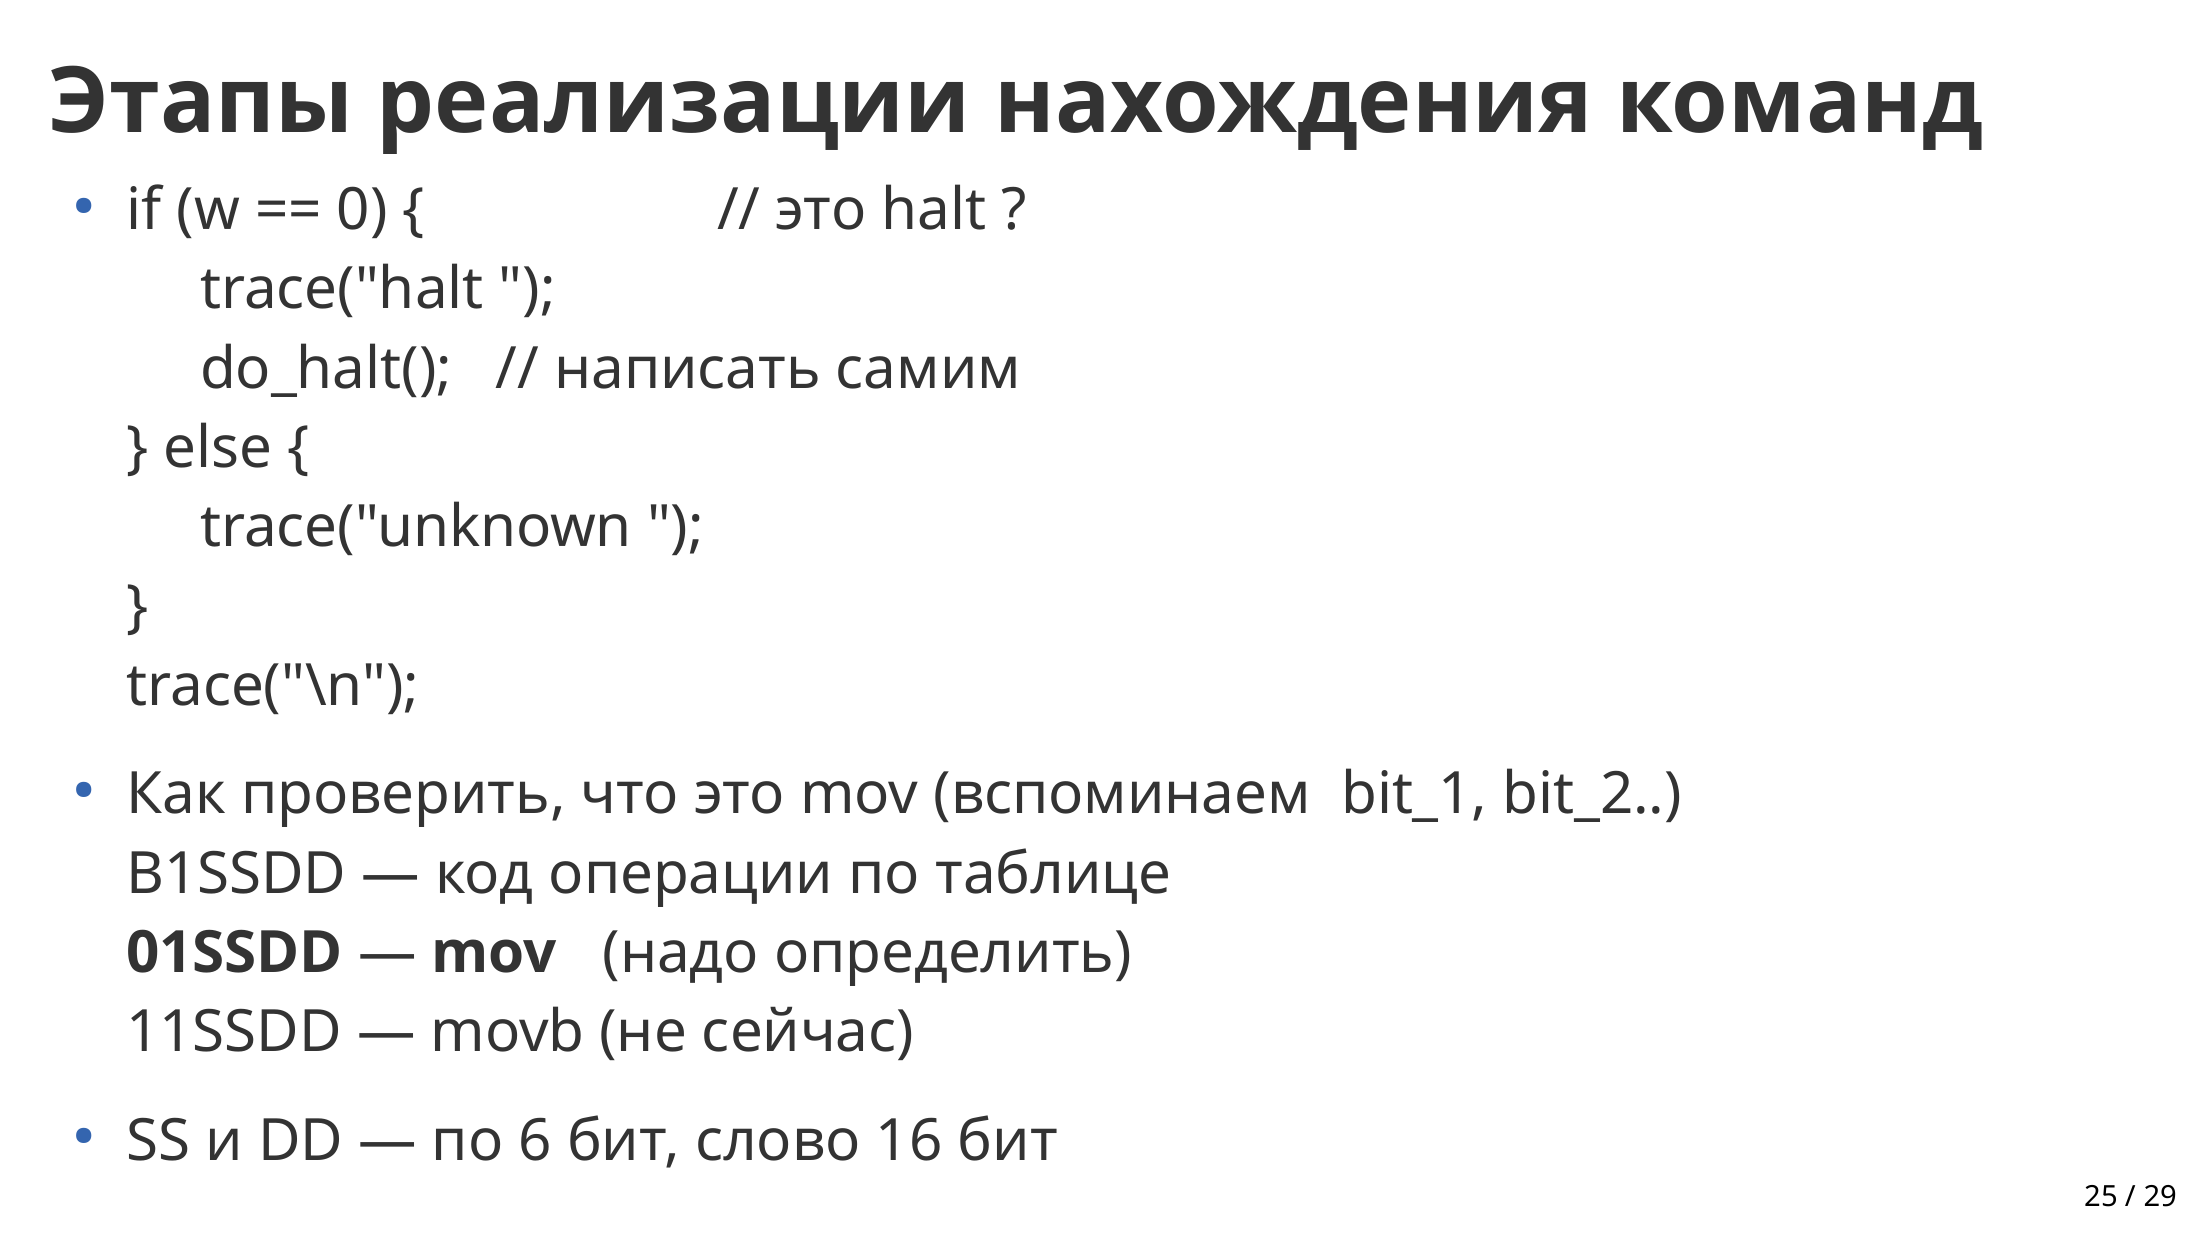

# Этапы реализации нахождения команд
if (w == 0) {				// это halt ?
	trace("halt ");
	do_halt();	// написать самим
} else {
	trace("unknown ");
}
trace("\n");
Как проверить, что это mov (вспоминаем bit_1, bit_2..)
B1SSDD — код операции по таблице
01SSDD — mov (надо определить)
11SSDD — movb (не сейчас)
SS и DD — по 6 бит, слово 16 бит
25